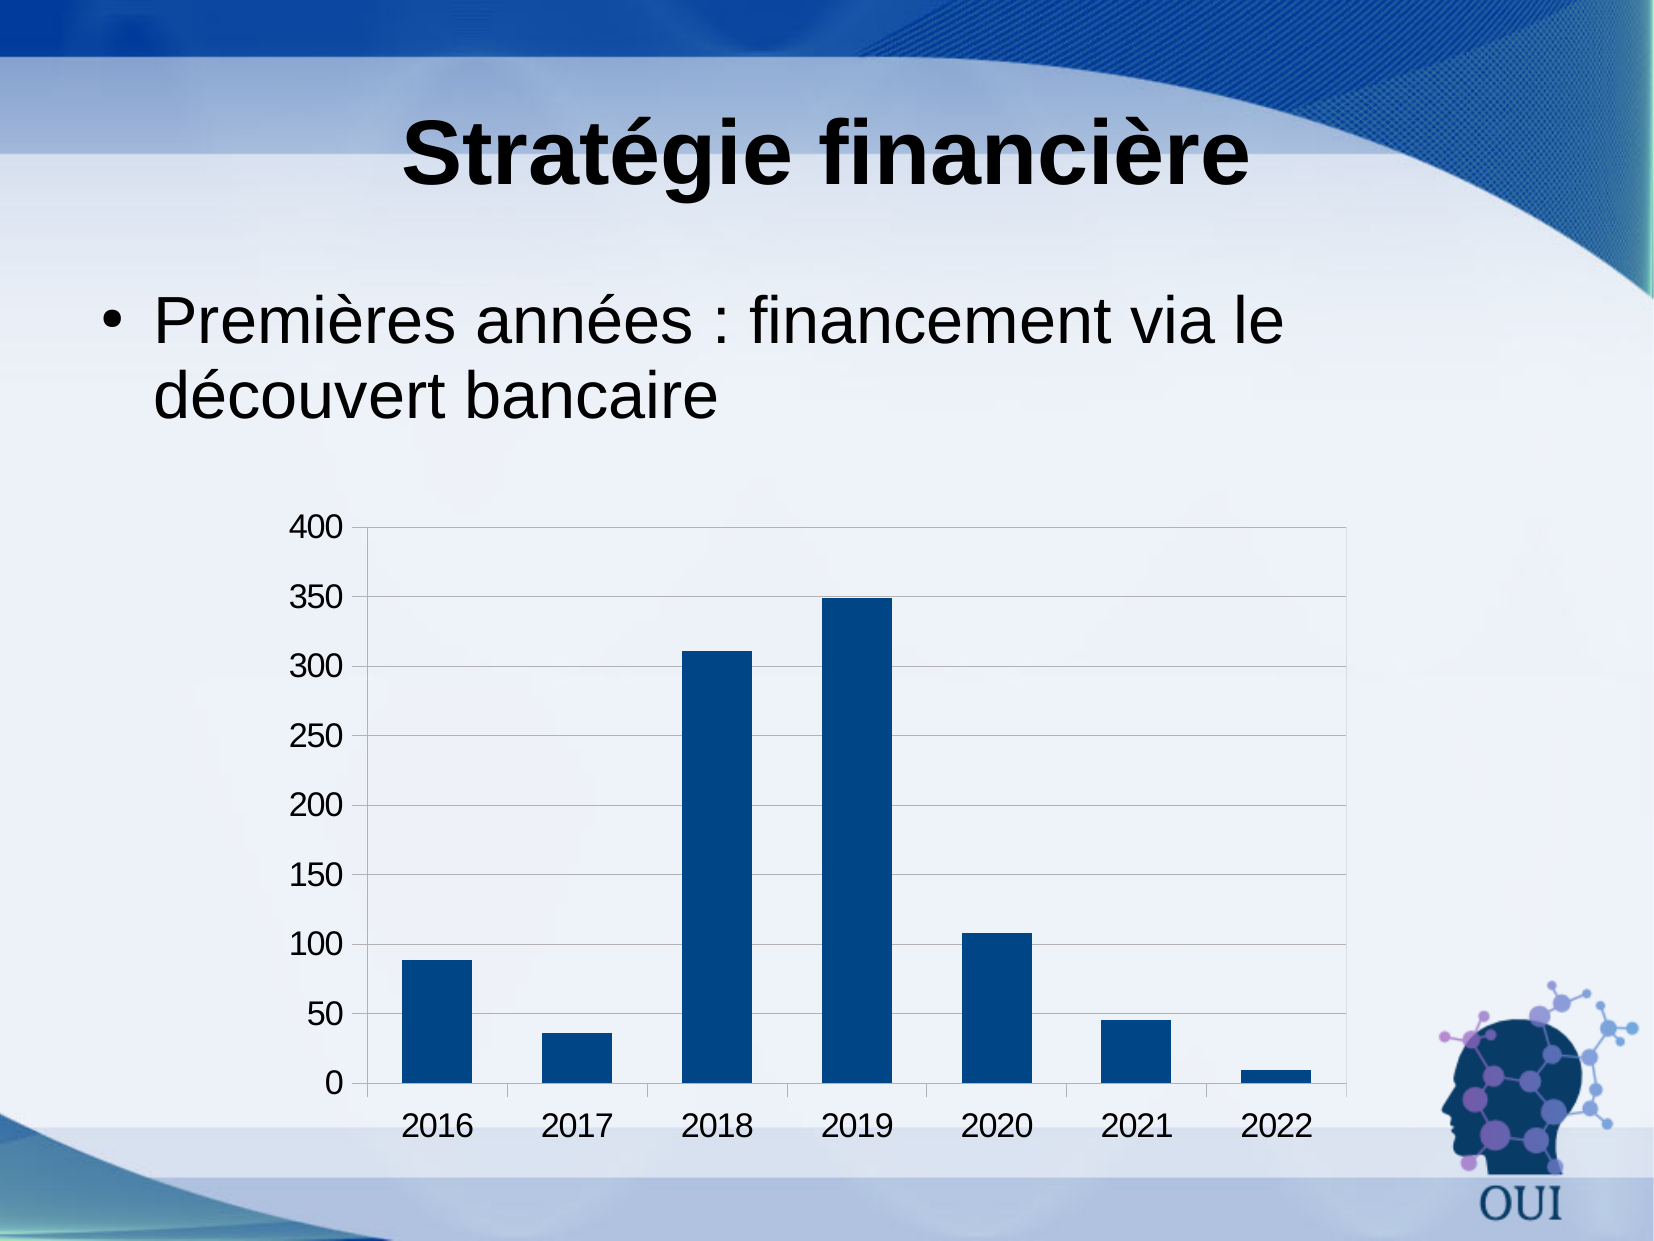

# Stratégie financière
Premières années : financement via le découvert bancaire